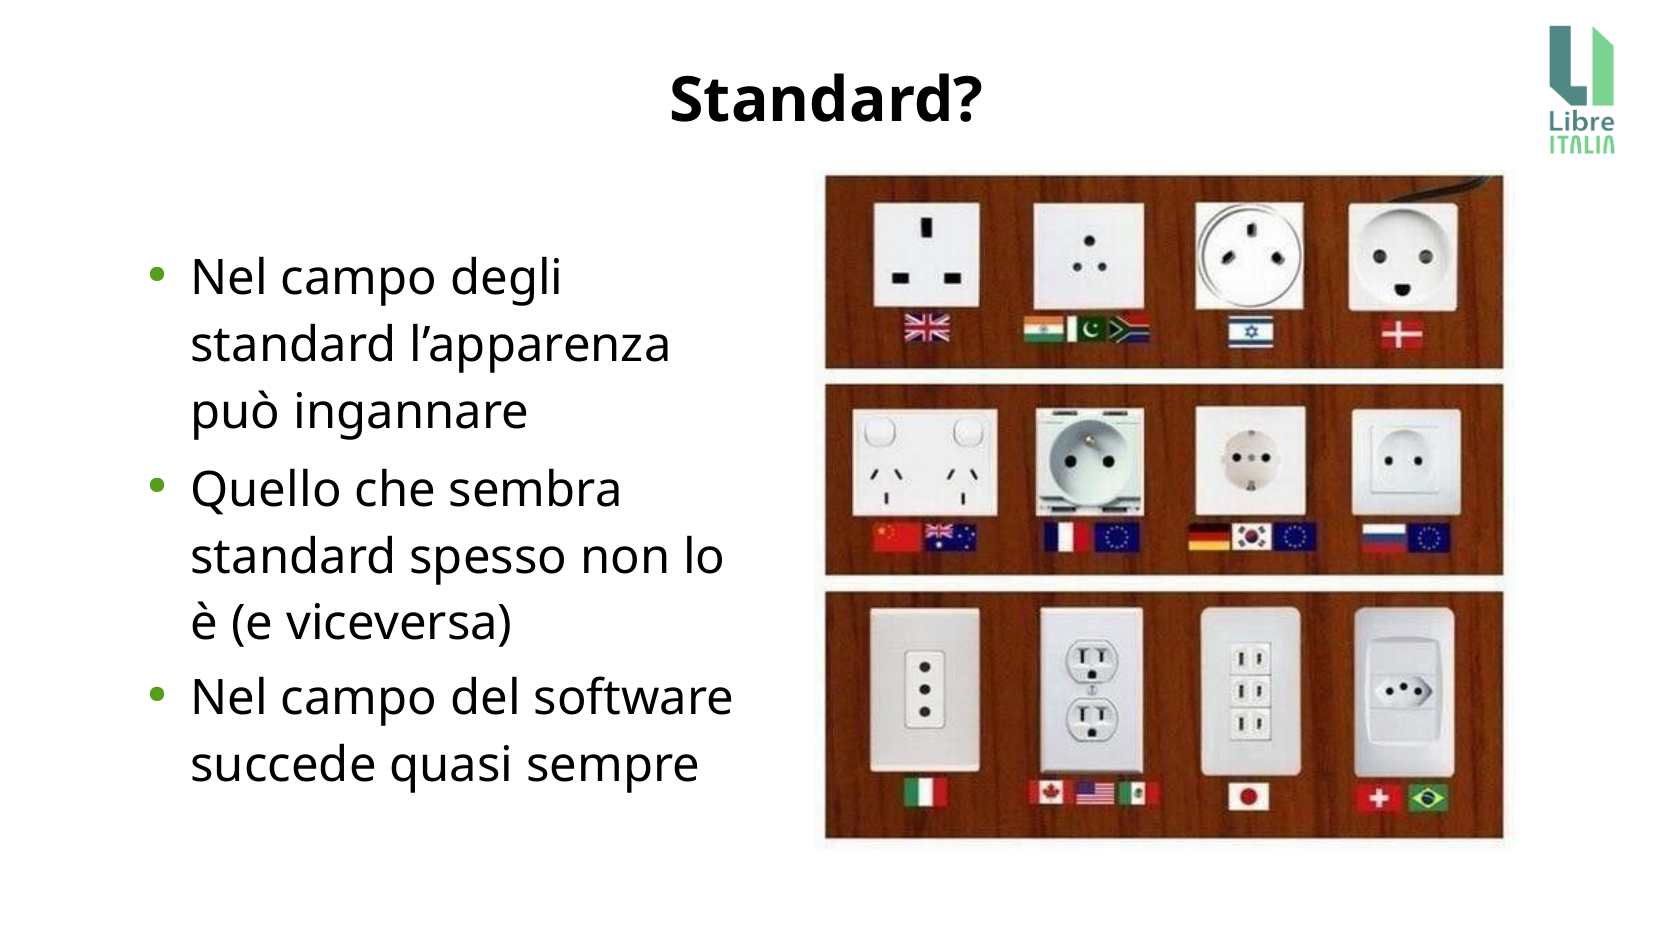

# Standard?
Nel campo degli standard l’apparenza può ingannare
Quello che sembra standard spesso non lo è (e viceversa)
Nel campo del software succede quasi sempre